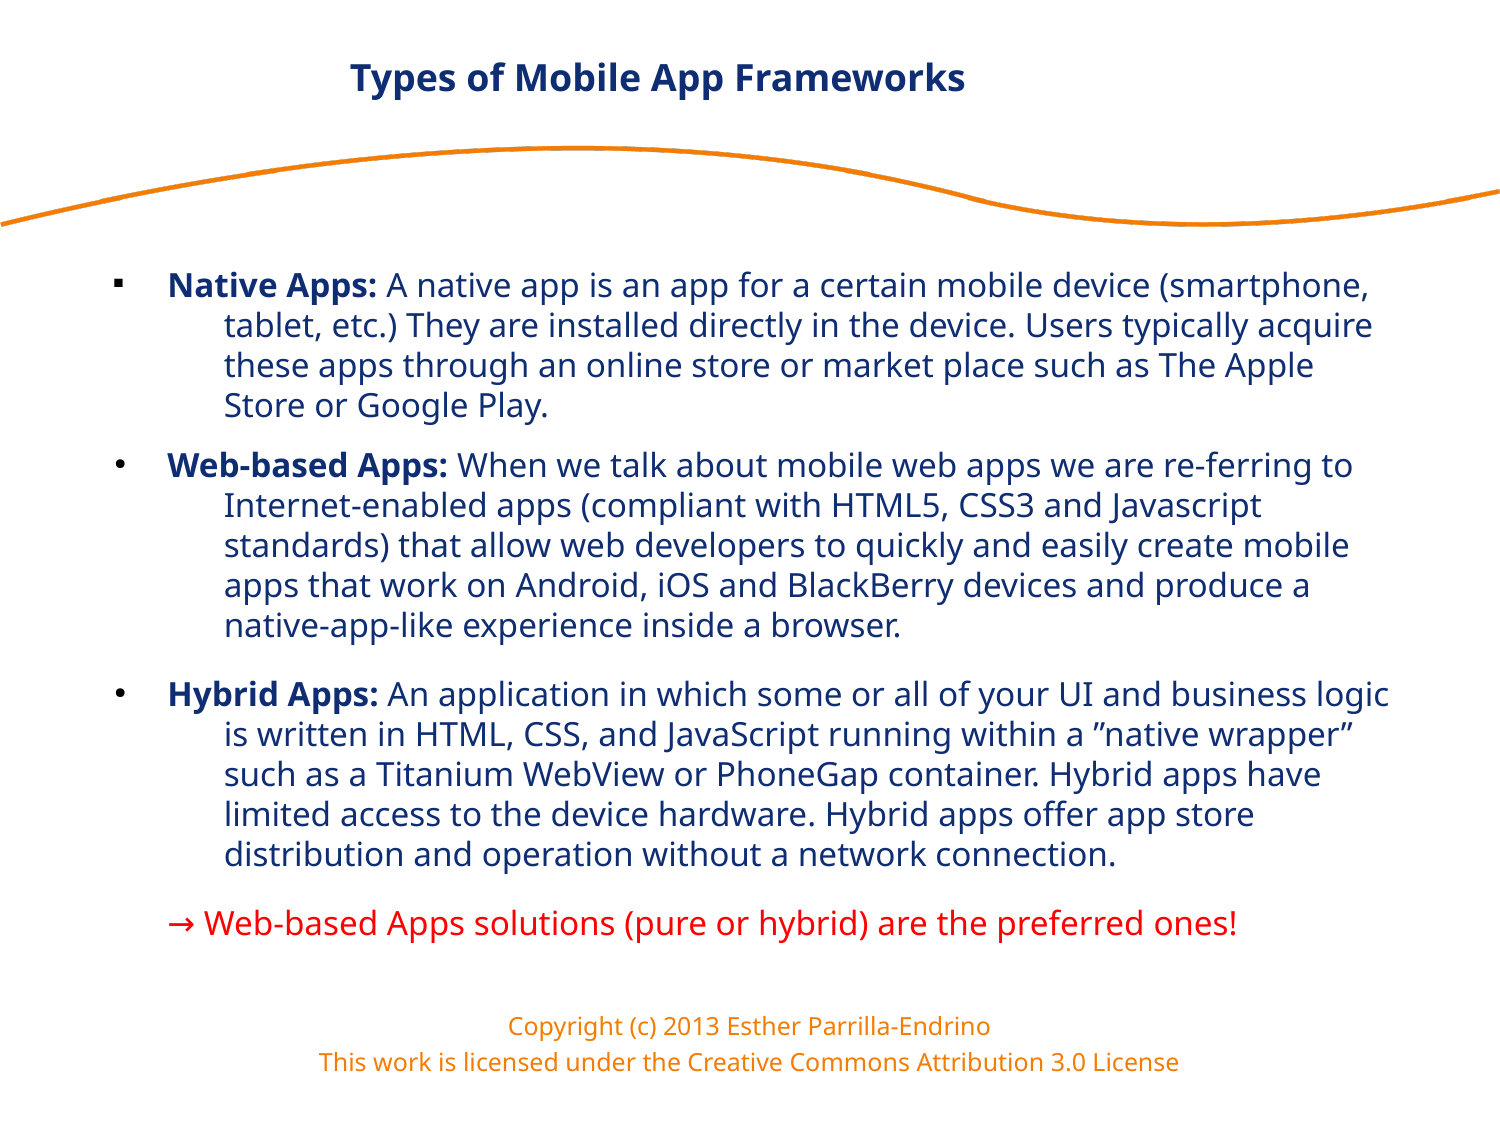

# Types of Mobile App Frameworks
Native Apps: A native app is an app for a certain mobile device (smartphone, tablet, etc.) They are installed directly in the device. Users typically acquire these apps through an online store or market place such as The Apple Store or Google Play.
Web-based Apps: When we talk about mobile web apps we are re-ferring to Internet-enabled apps (compliant with HTML5, CSS3 and Javascript standards) that allow web developers to quickly and easily create mobile apps that work on Android, iOS and BlackBerry devices and produce a native-app-like experience inside a browser.
Hybrid Apps: An application in which some or all of your UI and business logic is written in HTML, CSS, and JavaScript running within a ”native wrapper” such as a Titanium WebView or PhoneGap container. Hybrid apps have limited access to the device hardware. Hybrid apps offer app store distribution and operation without a network connection.
→ Web-based Apps solutions (pure or hybrid) are the preferred ones!
Copyright (c) 2013 Esther Parrilla-Endrino
This work is licensed under the Creative Commons Attribution 3.0 License